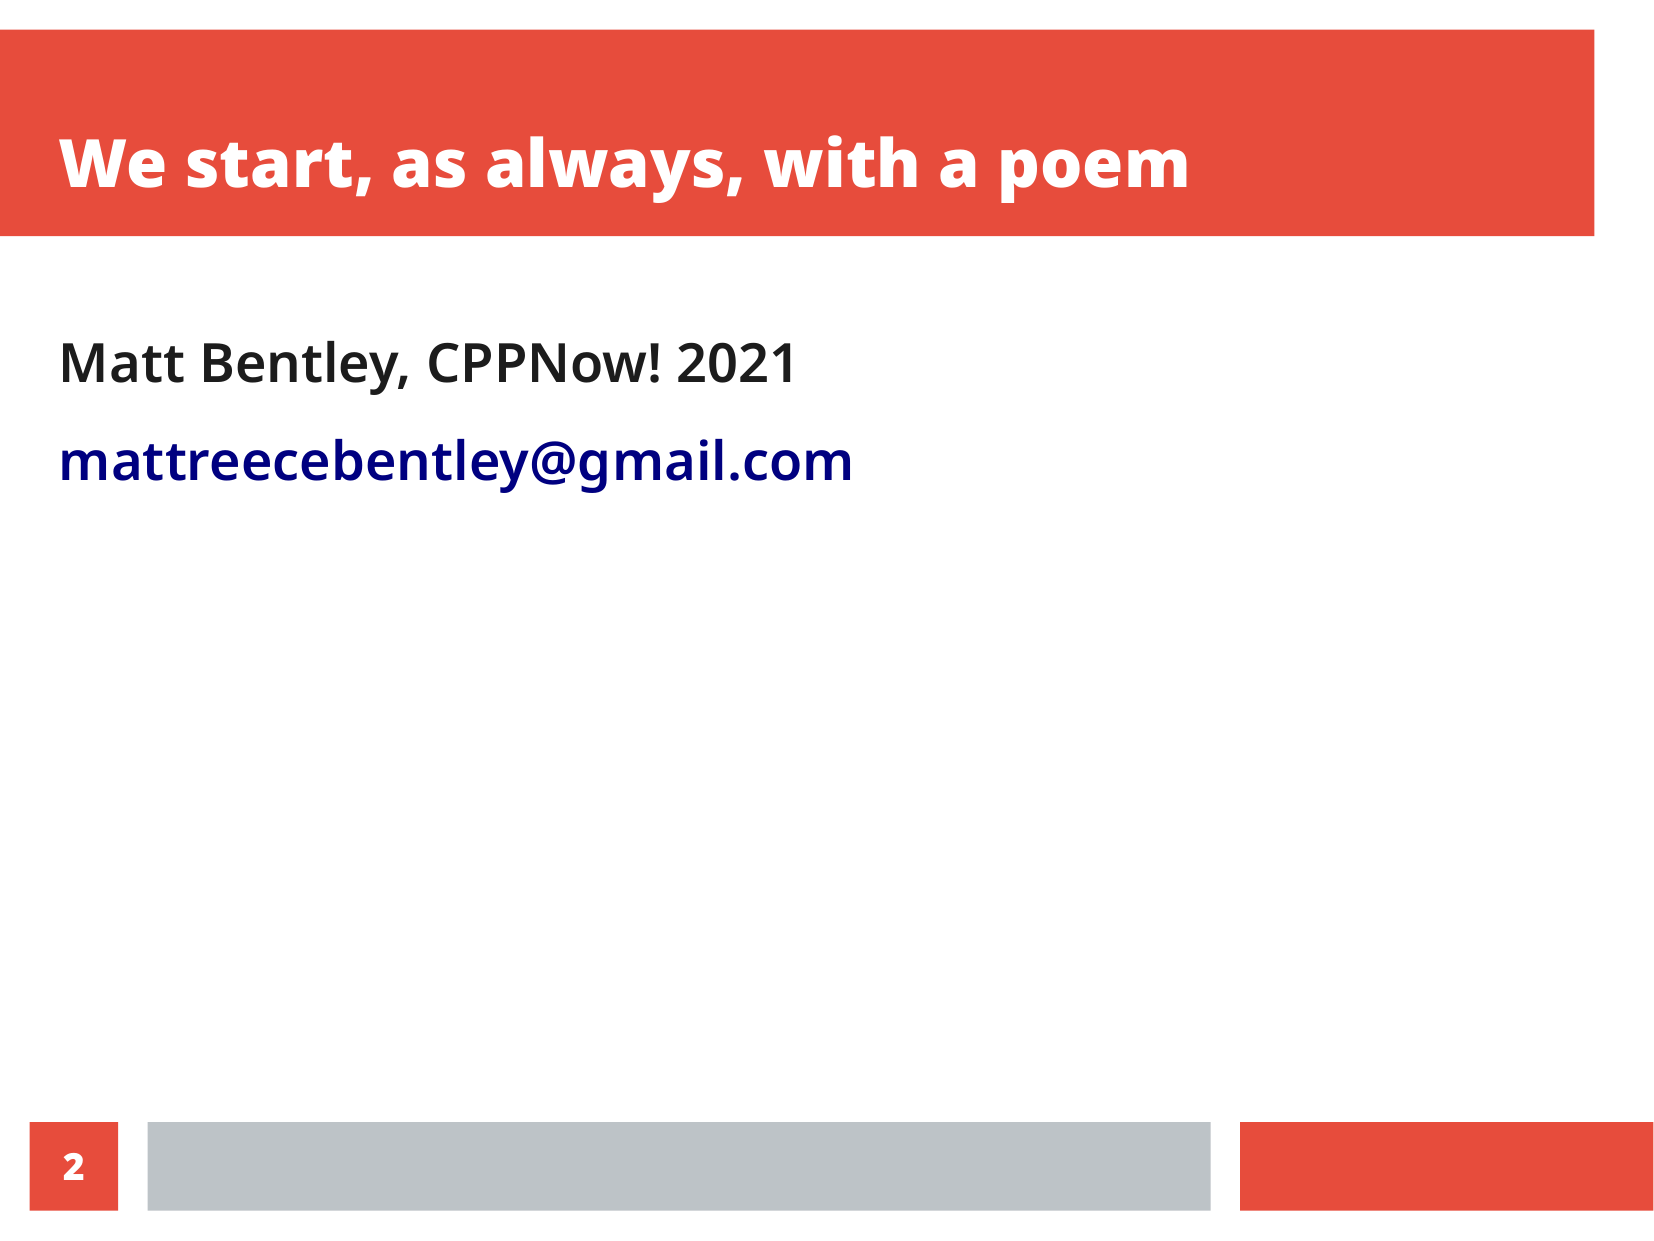

# We start, as always, with a poem
Matt Bentley, CPPNow! 2021
mattreecebentley@gmail.com
2